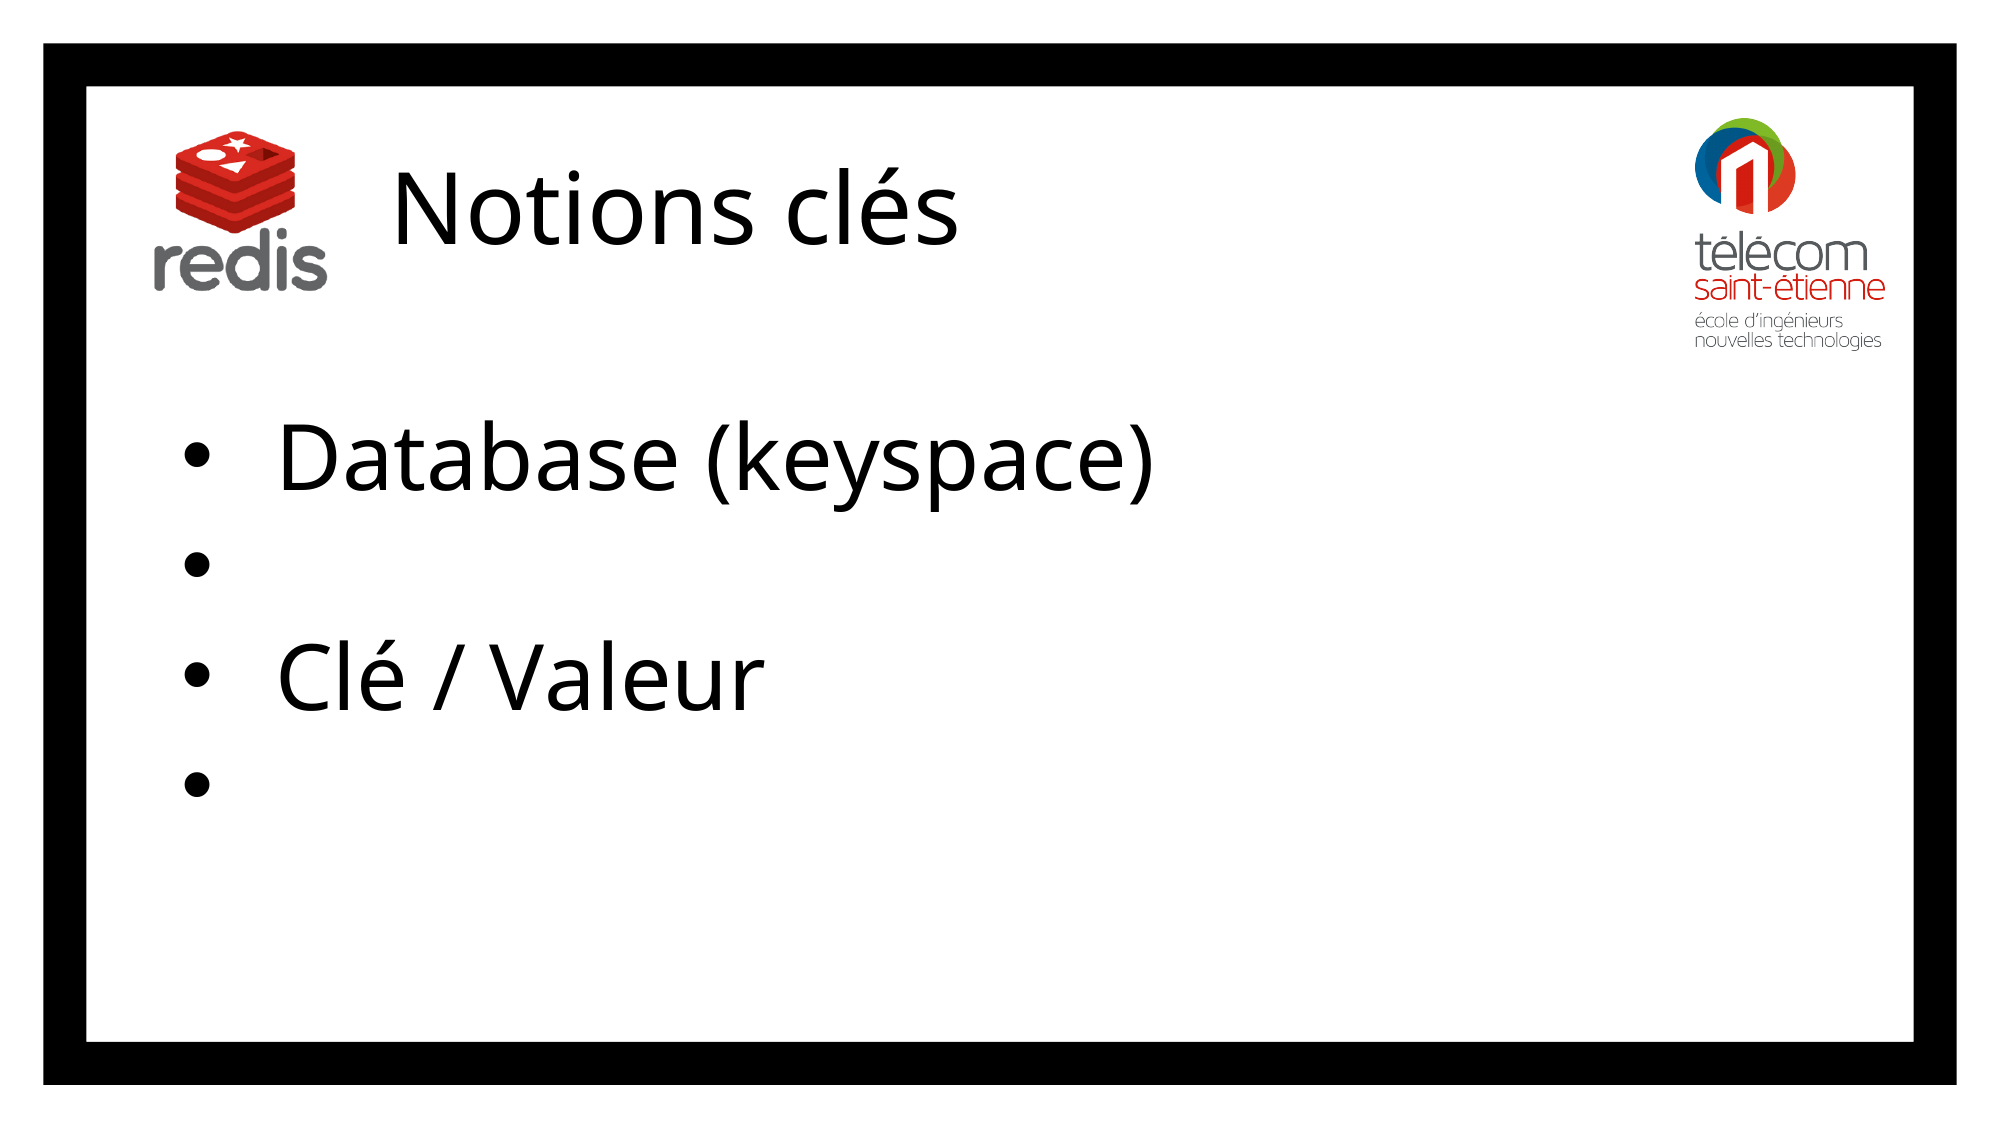

# Notions clés
Database (keyspace)
Clé / Valeur